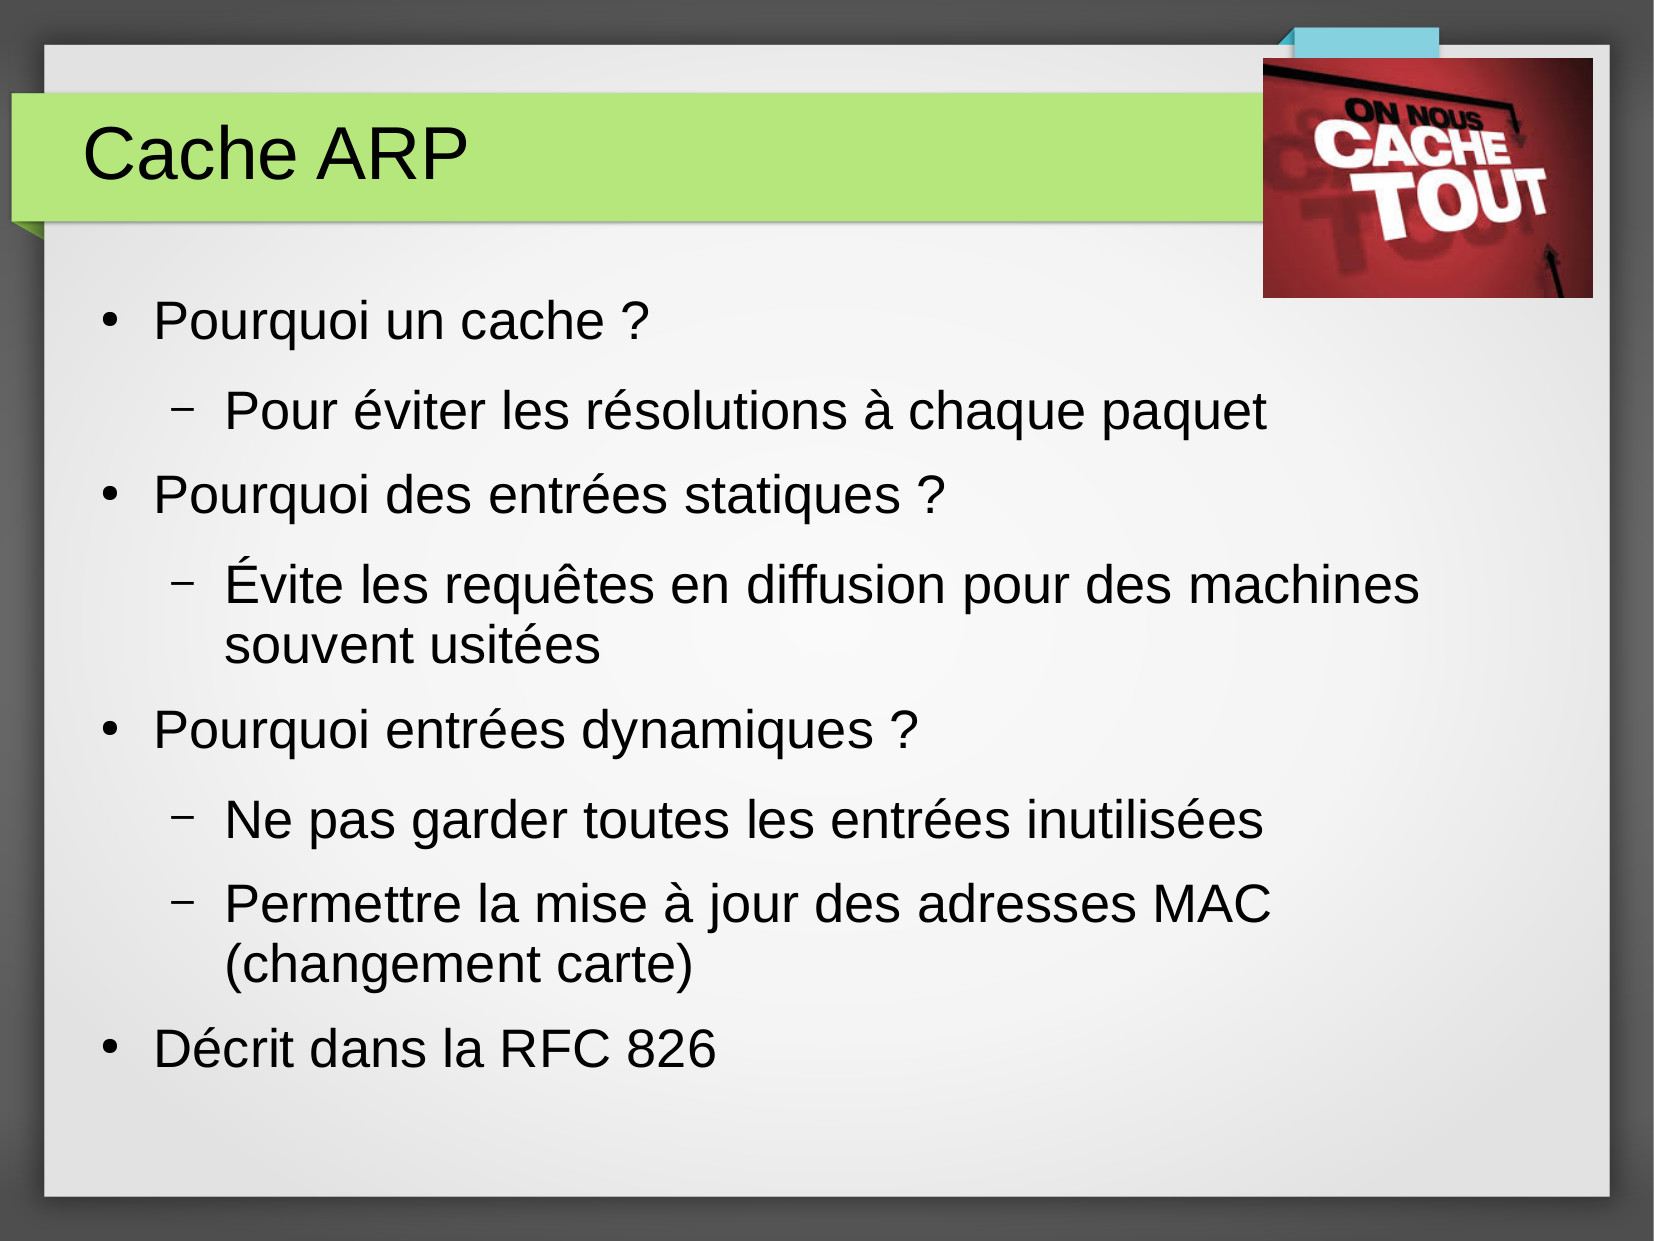

# Cache ARP
Pourquoi un cache ?
Pour éviter les résolutions à chaque paquet
Pourquoi des entrées statiques ?
Évite les requêtes en diffusion pour des machines souvent usitées
Pourquoi entrées dynamiques ?
Ne pas garder toutes les entrées inutilisées
Permettre la mise à jour des adresses MAC (changement carte)
Décrit dans la RFC 826